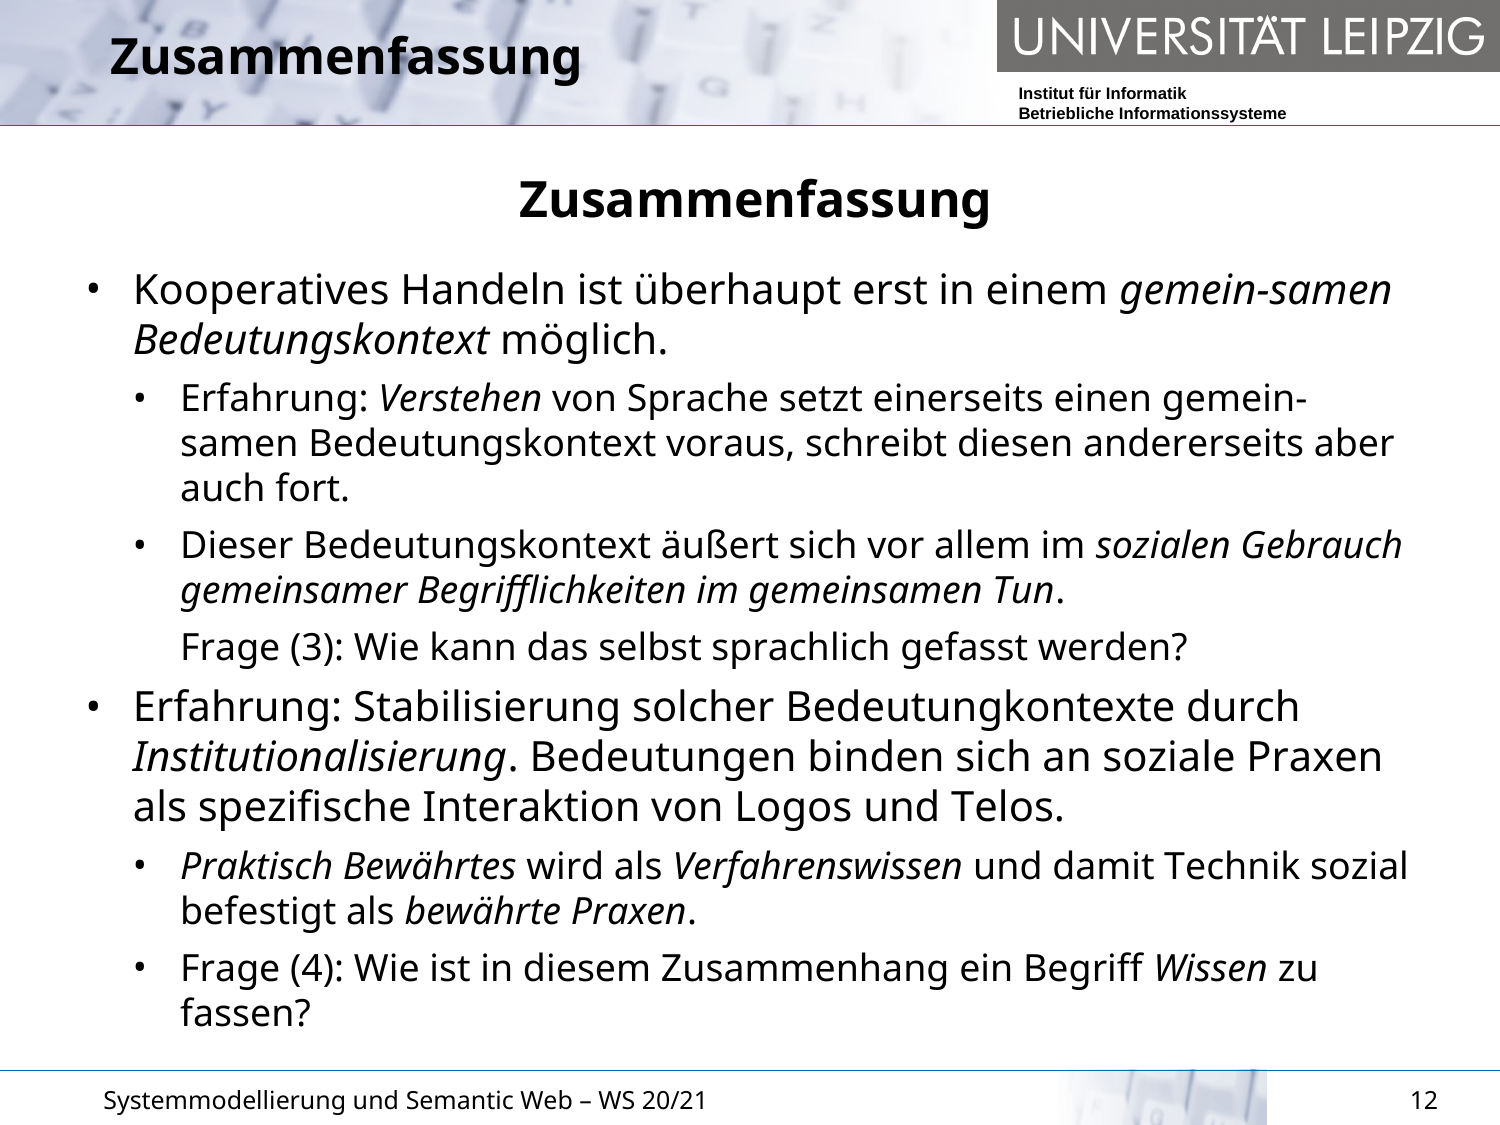

Zusammenfassung
Zusammenfassung
Kooperatives Handeln ist überhaupt erst in einem gemein-samen Bedeutungskontext möglich.
Erfahrung: Verstehen von Sprache setzt einerseits einen gemein-samen Bedeutungskontext voraus, schreibt diesen andererseits aber auch fort.
Dieser Bedeutungskontext äußert sich vor allem im sozialen Gebrauch gemeinsamer Begrifflichkeiten im gemeinsamen Tun.
Frage (3): Wie kann das selbst sprachlich gefasst werden?
Erfahrung: Stabilisierung solcher Bedeutungkontexte durch Institutionalisierung. Bedeutungen binden sich an soziale Praxen als spezifische Interaktion von Logos und Telos.
Praktisch Bewährtes wird als Verfahrenswissen und damit Technik sozial befestigt als bewährte Praxen.
Frage (4): Wie ist in diesem Zusammenhang ein Begriff Wissen zu fassen?
Systemmodellierung und Semantic Web – WS 20/21
12